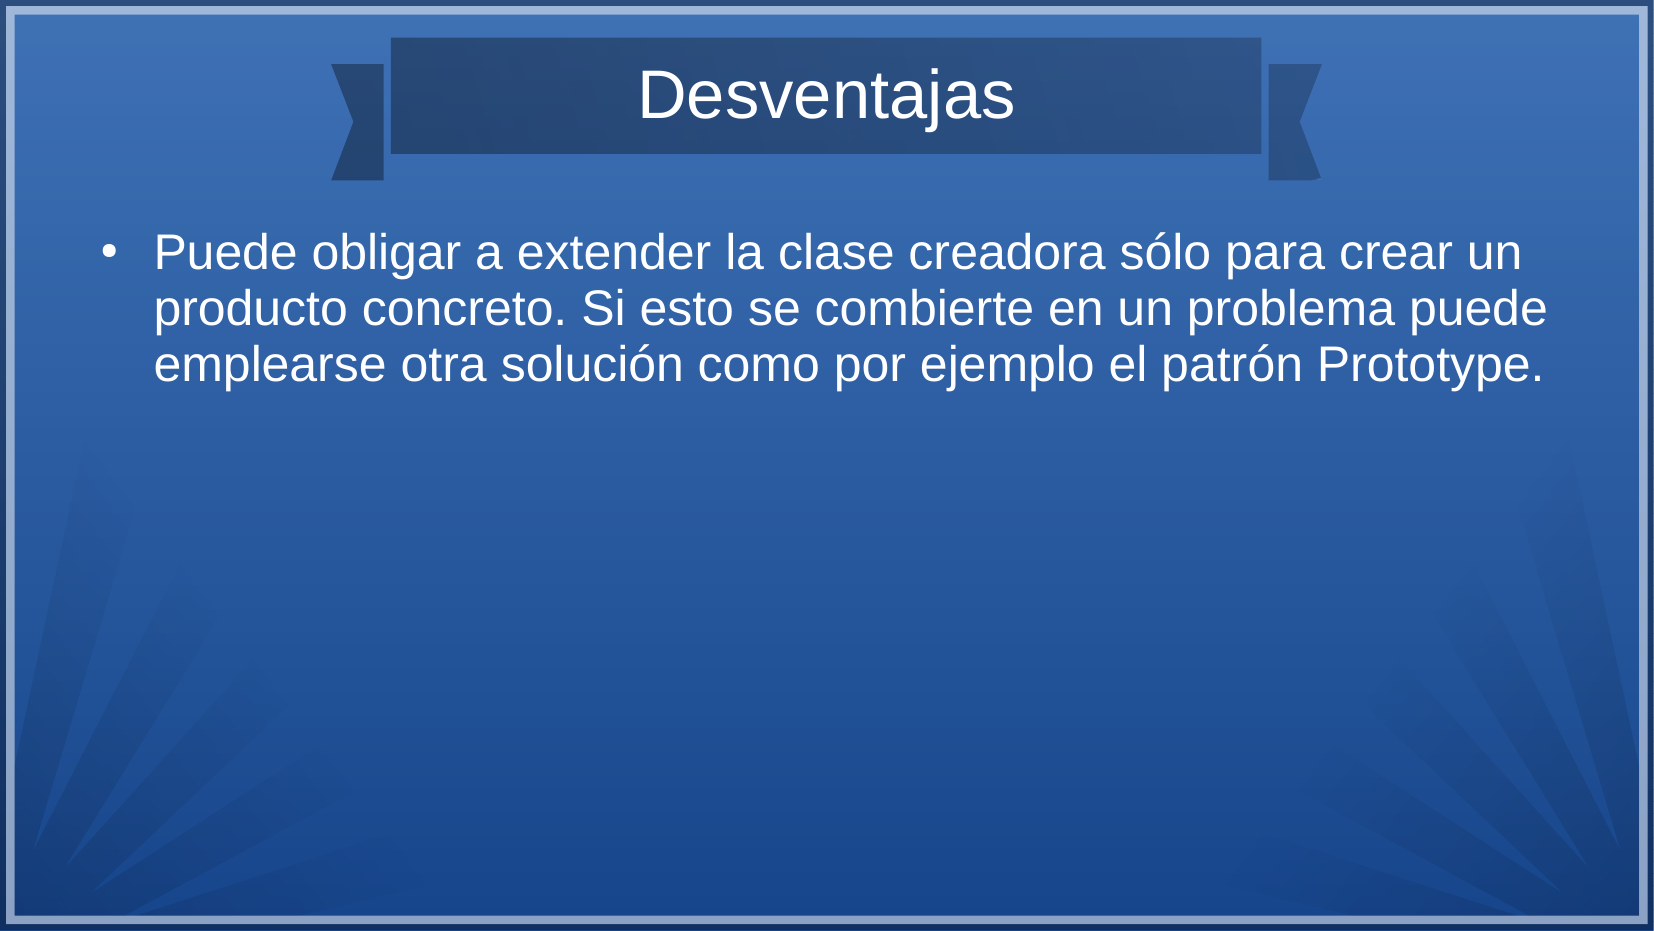

# Desventajas
Puede obligar a extender la clase creadora sólo para crear un producto concreto. Si esto se combierte en un problema puede emplearse otra solución como por ejemplo el patrón Prototype.